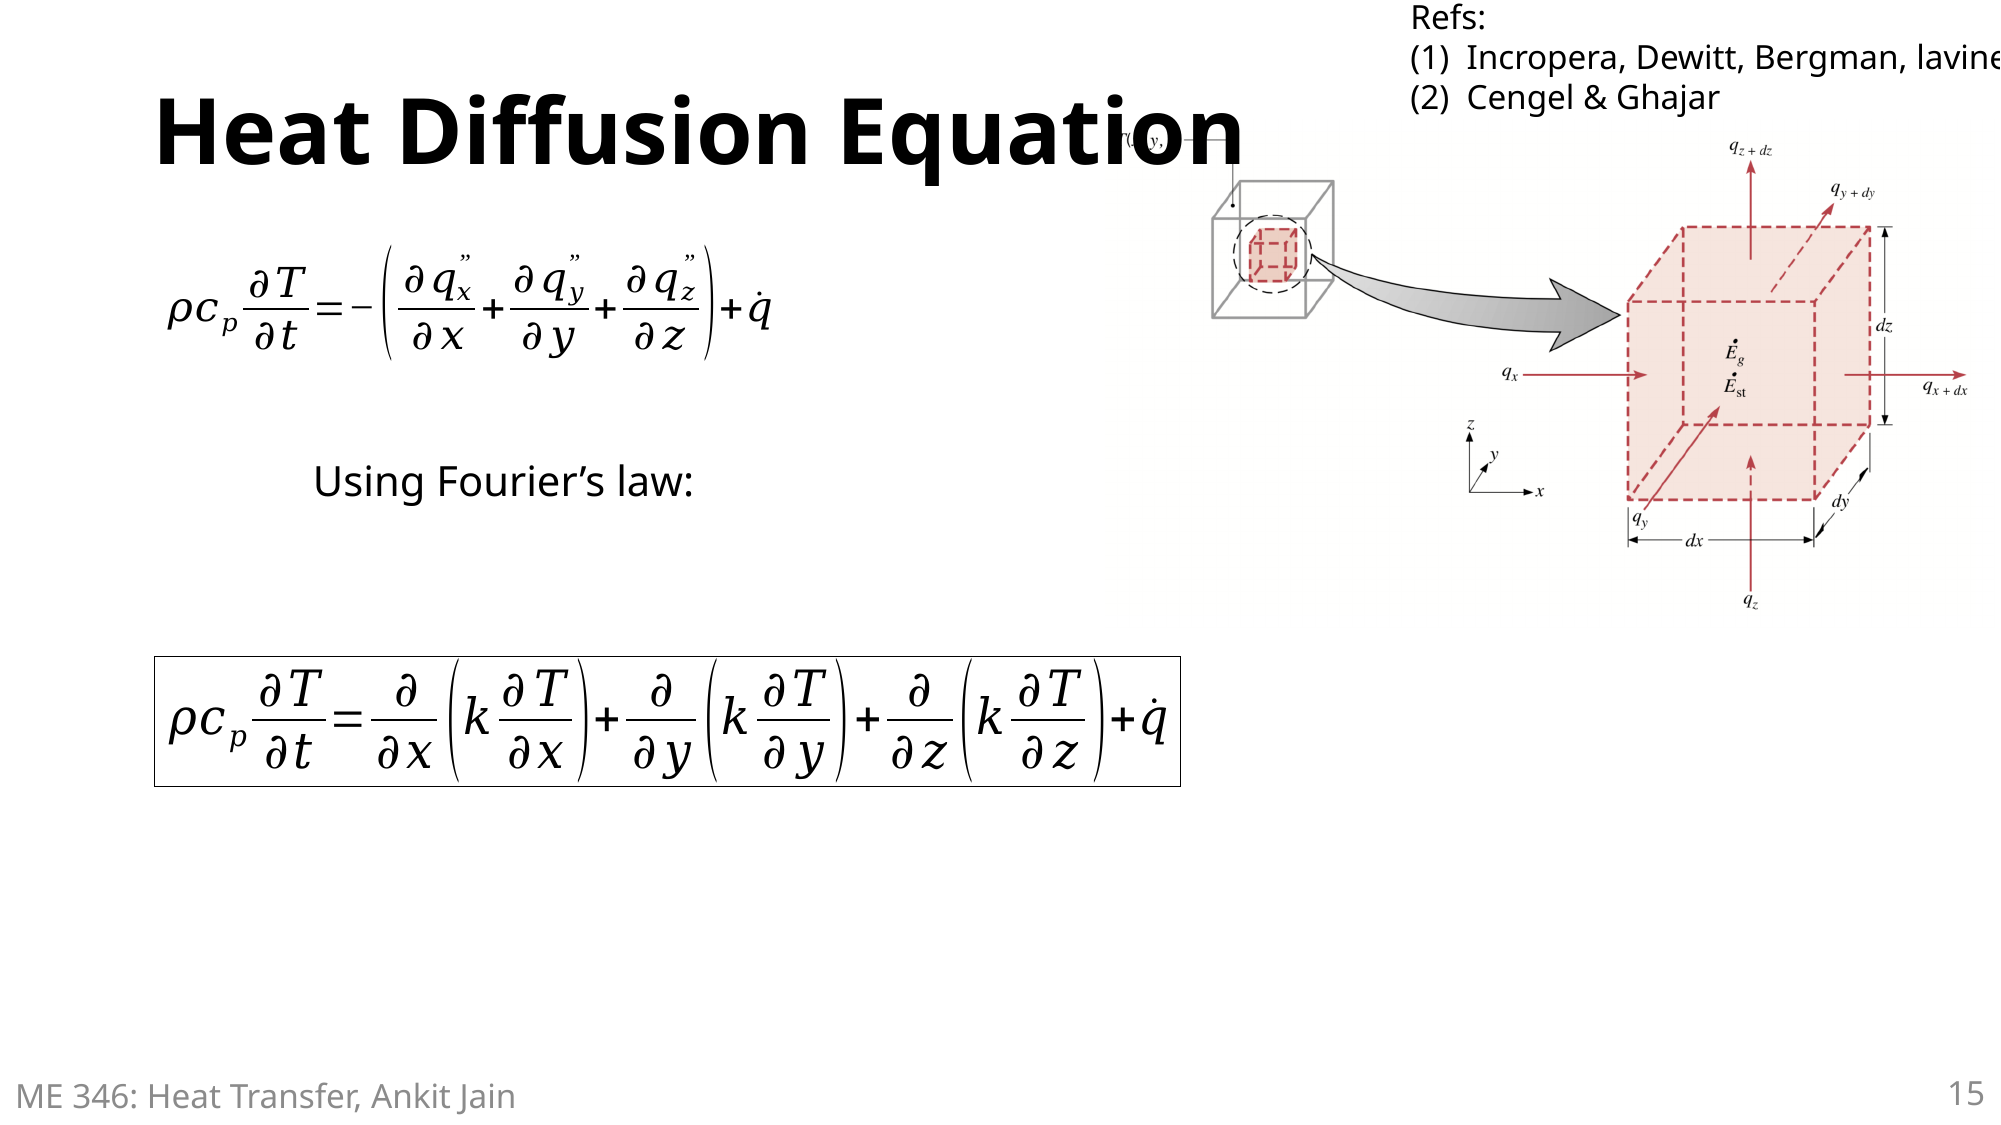

Refs:
Incropera, Dewitt, Bergman, lavine
Cengel & Ghajar
# Heat Diffusion Equation
Using Fourier’s law:
ME 346: Heat Transfer, Ankit Jain
15